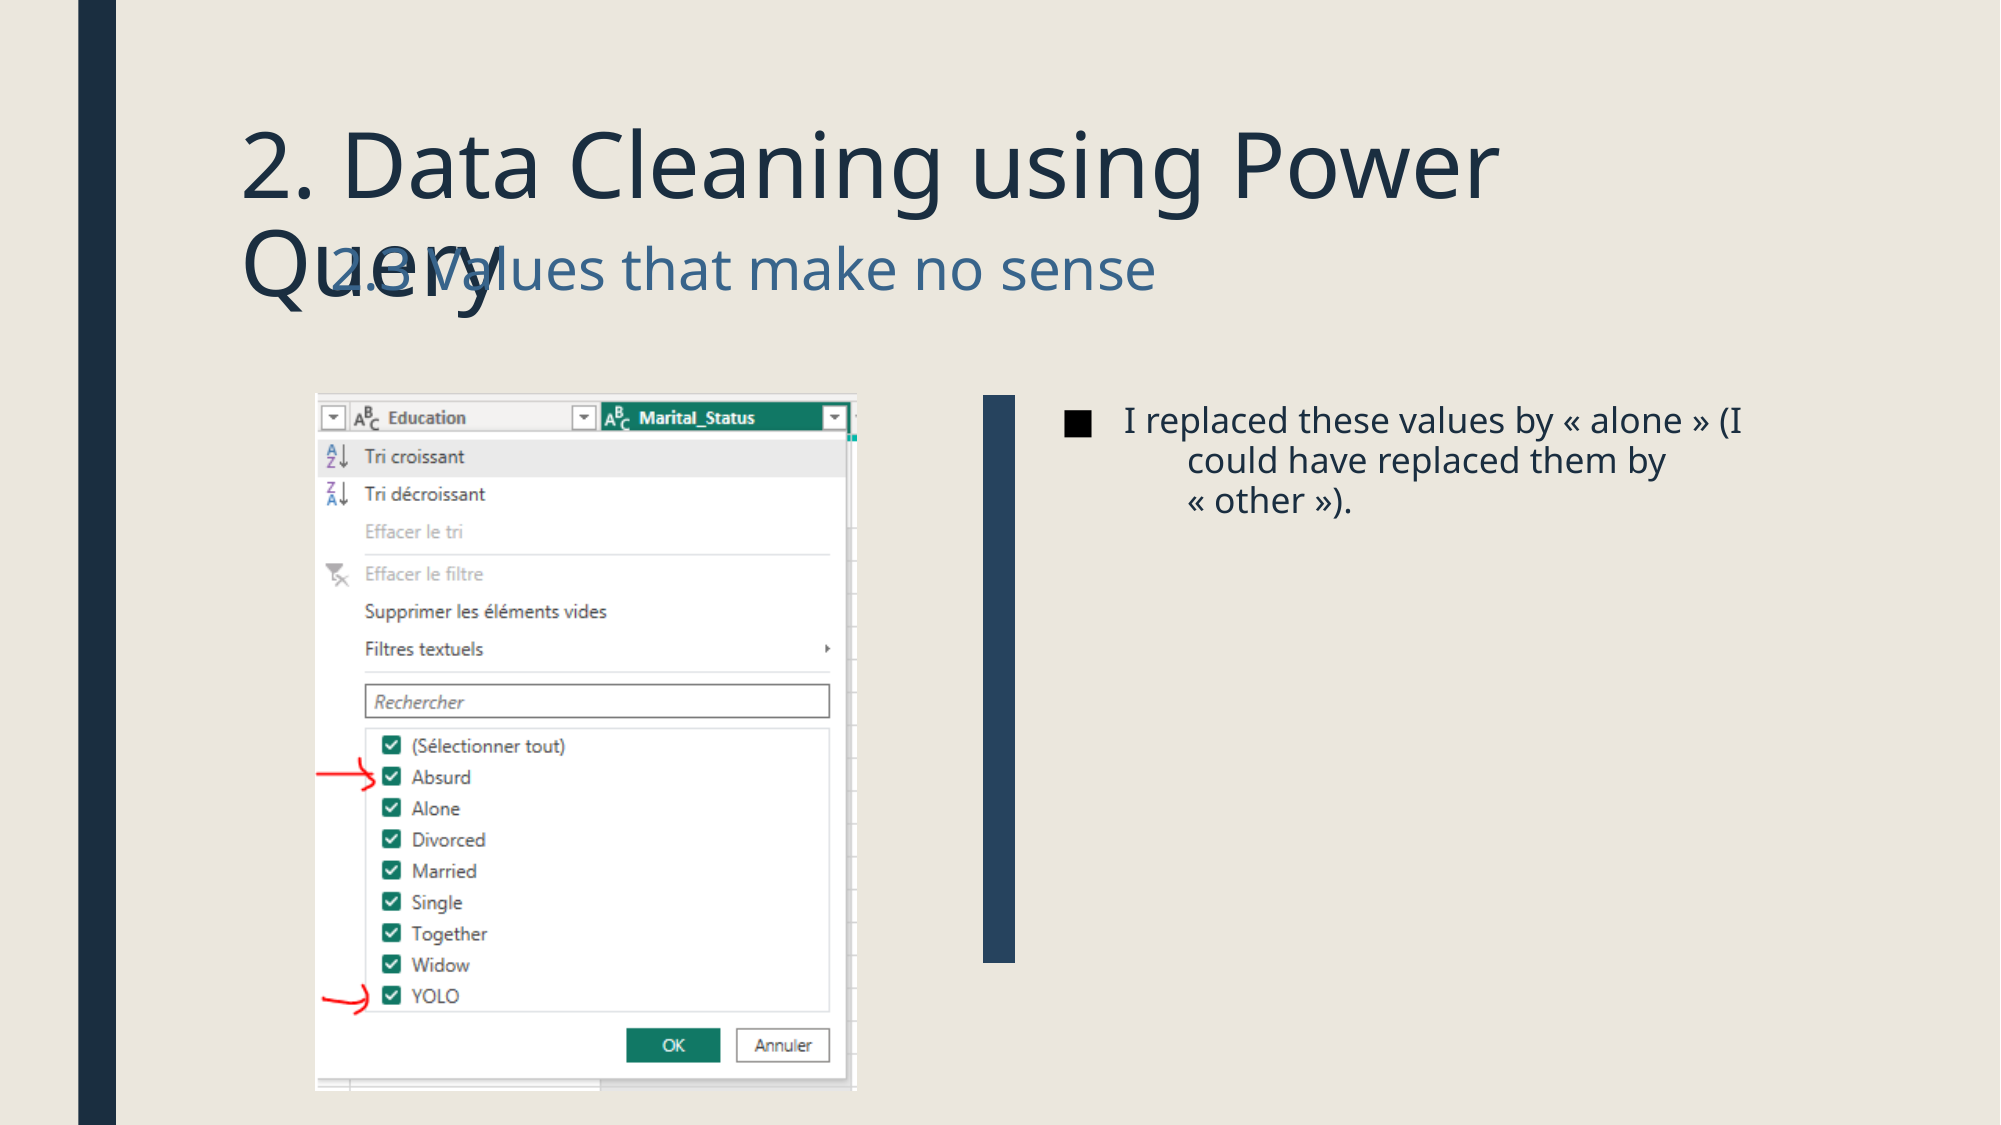

# 2. Data Cleaning using Power Query
2.3 Values that make no sense
I replaced these values by « alone » (I could have replaced them by « other »).